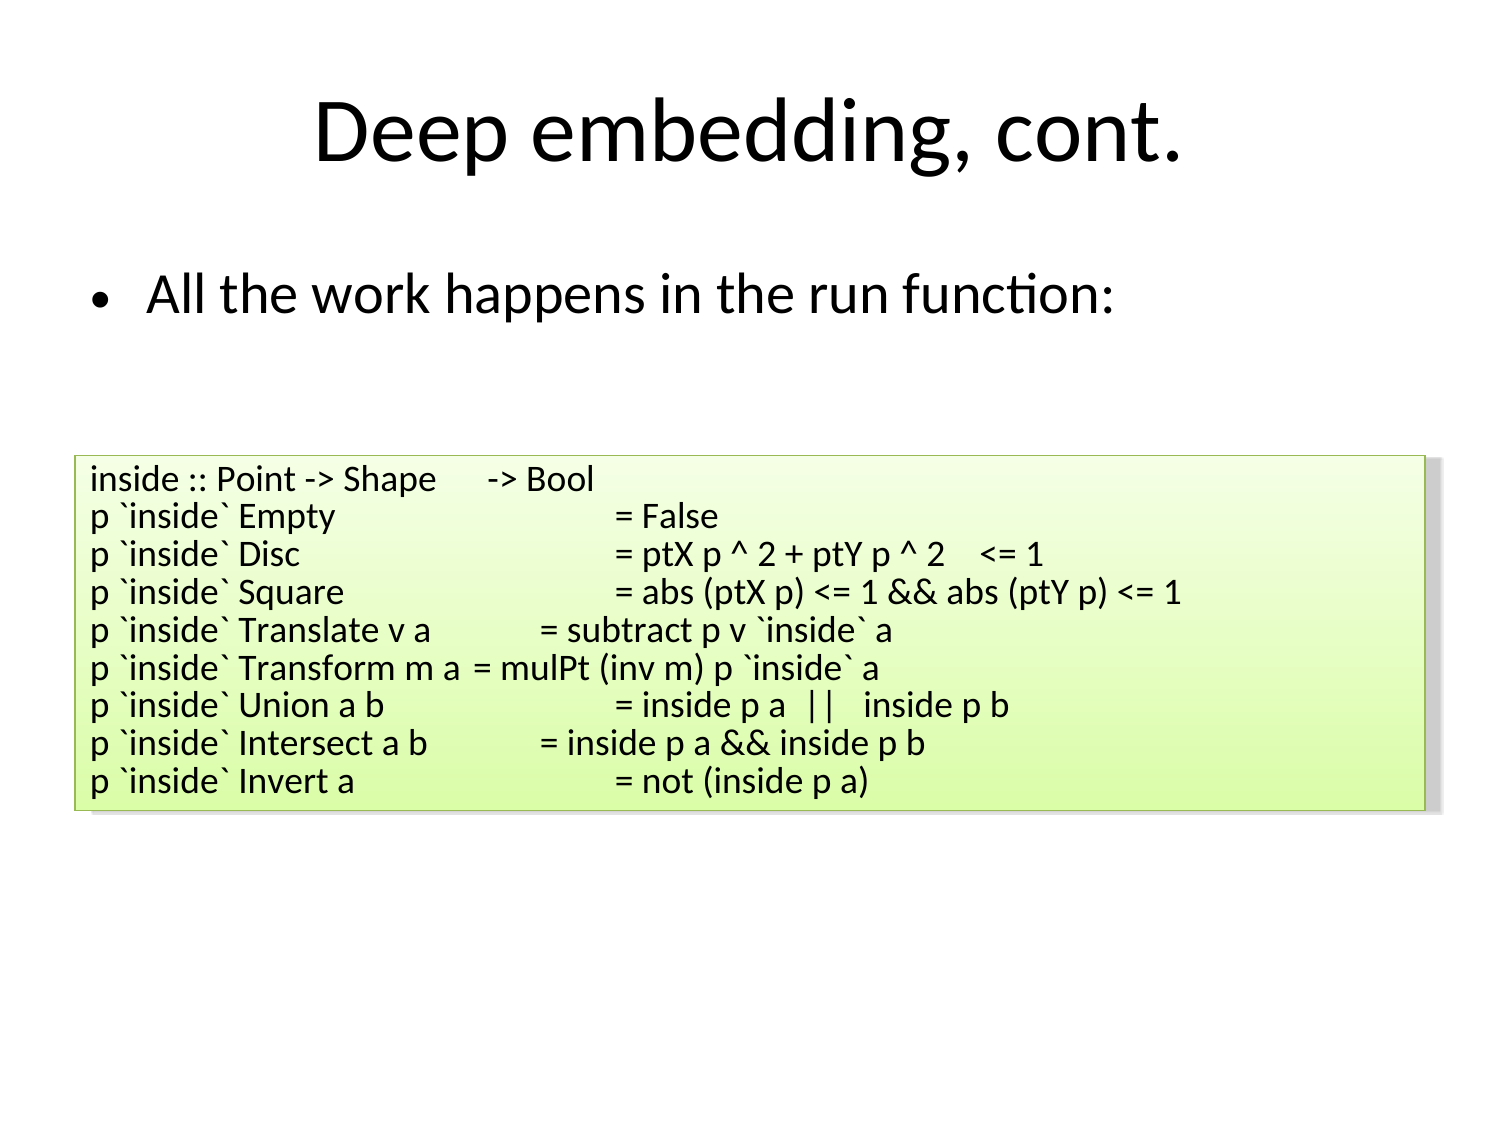

# Deep embedding, cont.
All the work happens in the run function:
inside :: Point -> Shape -> Bool
p `inside` Empty			= False
p `inside` Disc			= ptX p ^ 2 + ptY p ^ 2 <= 1
p `inside` Square			= abs (ptX p) <= 1 && abs (ptY p) <= 1
p `inside` Translate v a		= subtract p v `inside` a
p `inside` Transform m a	= mulPt (inv m) p `inside` a
p `inside` Union a b			= inside p a || inside p b
p `inside` Intersect a b		= inside p a && inside p b
p `inside` Invert a			= not (inside p a)